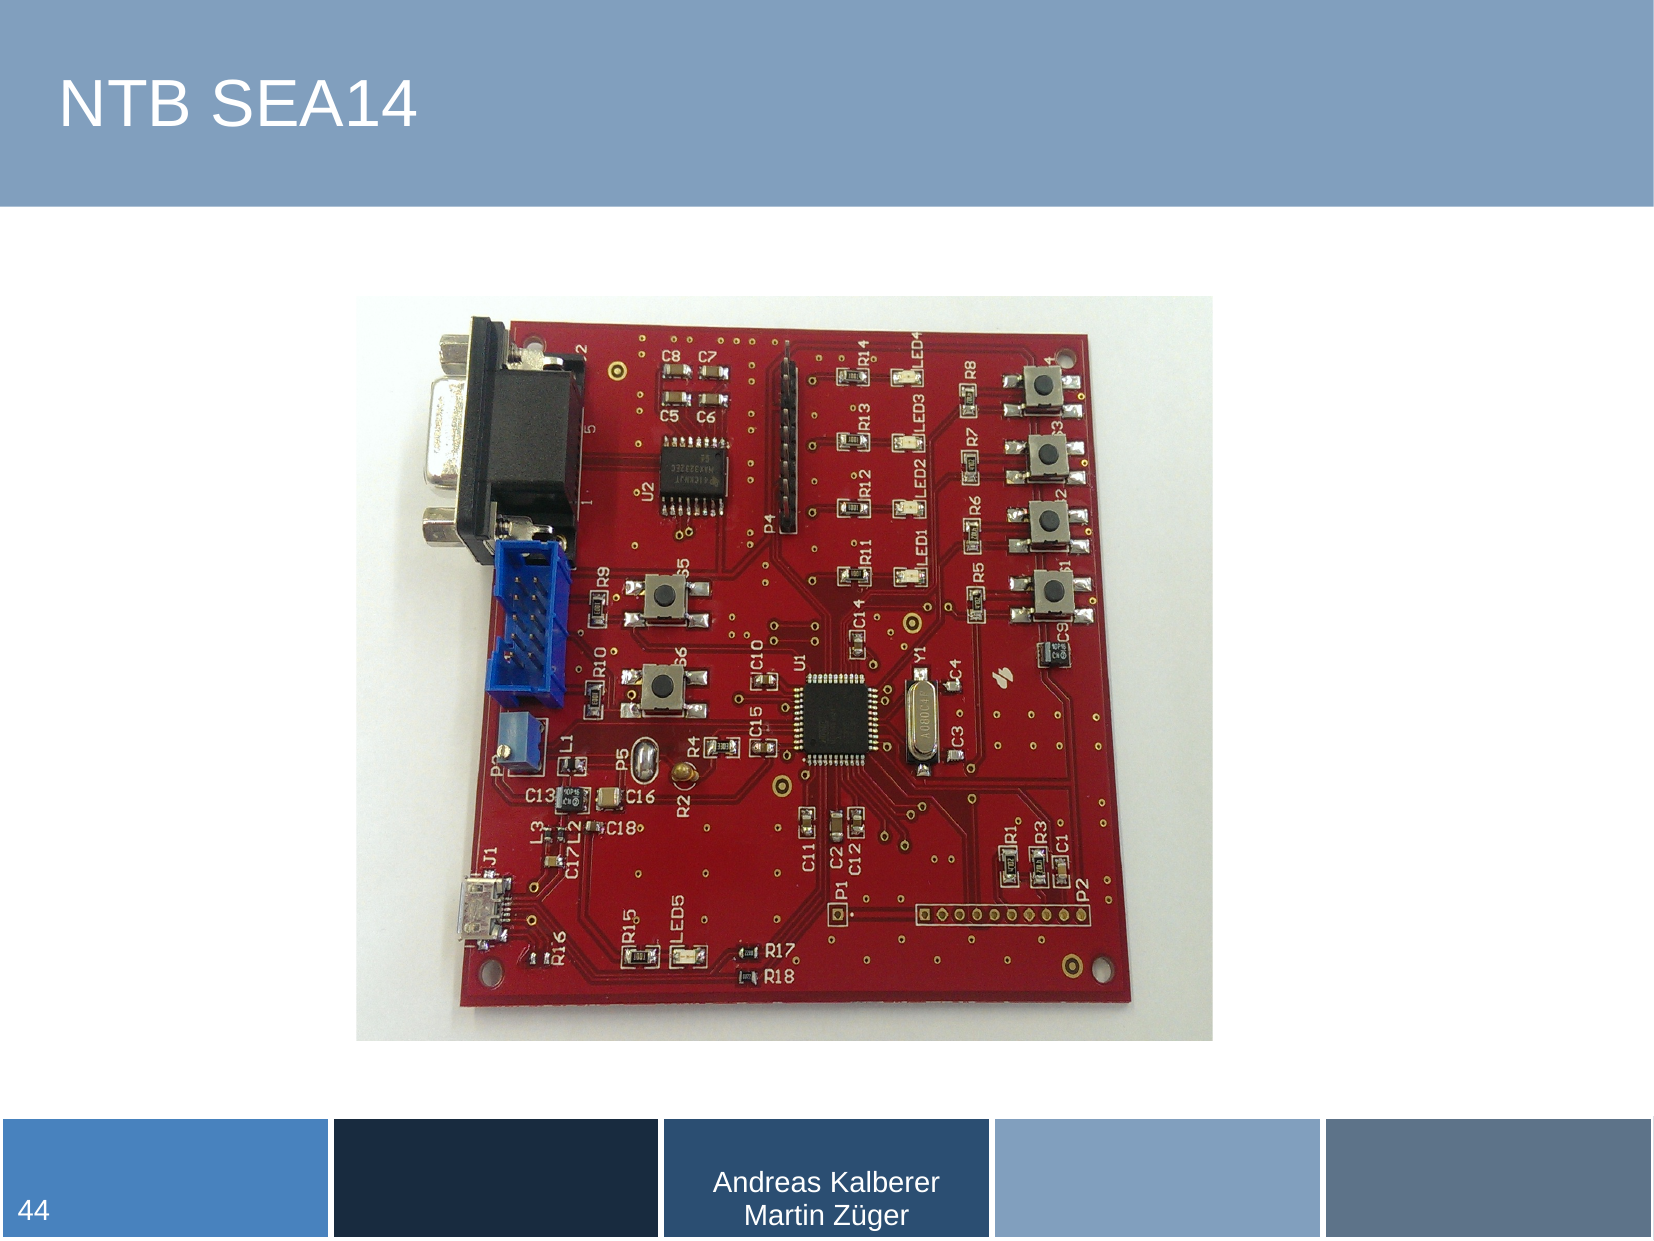

# NTB SEA14
LibreOffice Productivity Suite
44